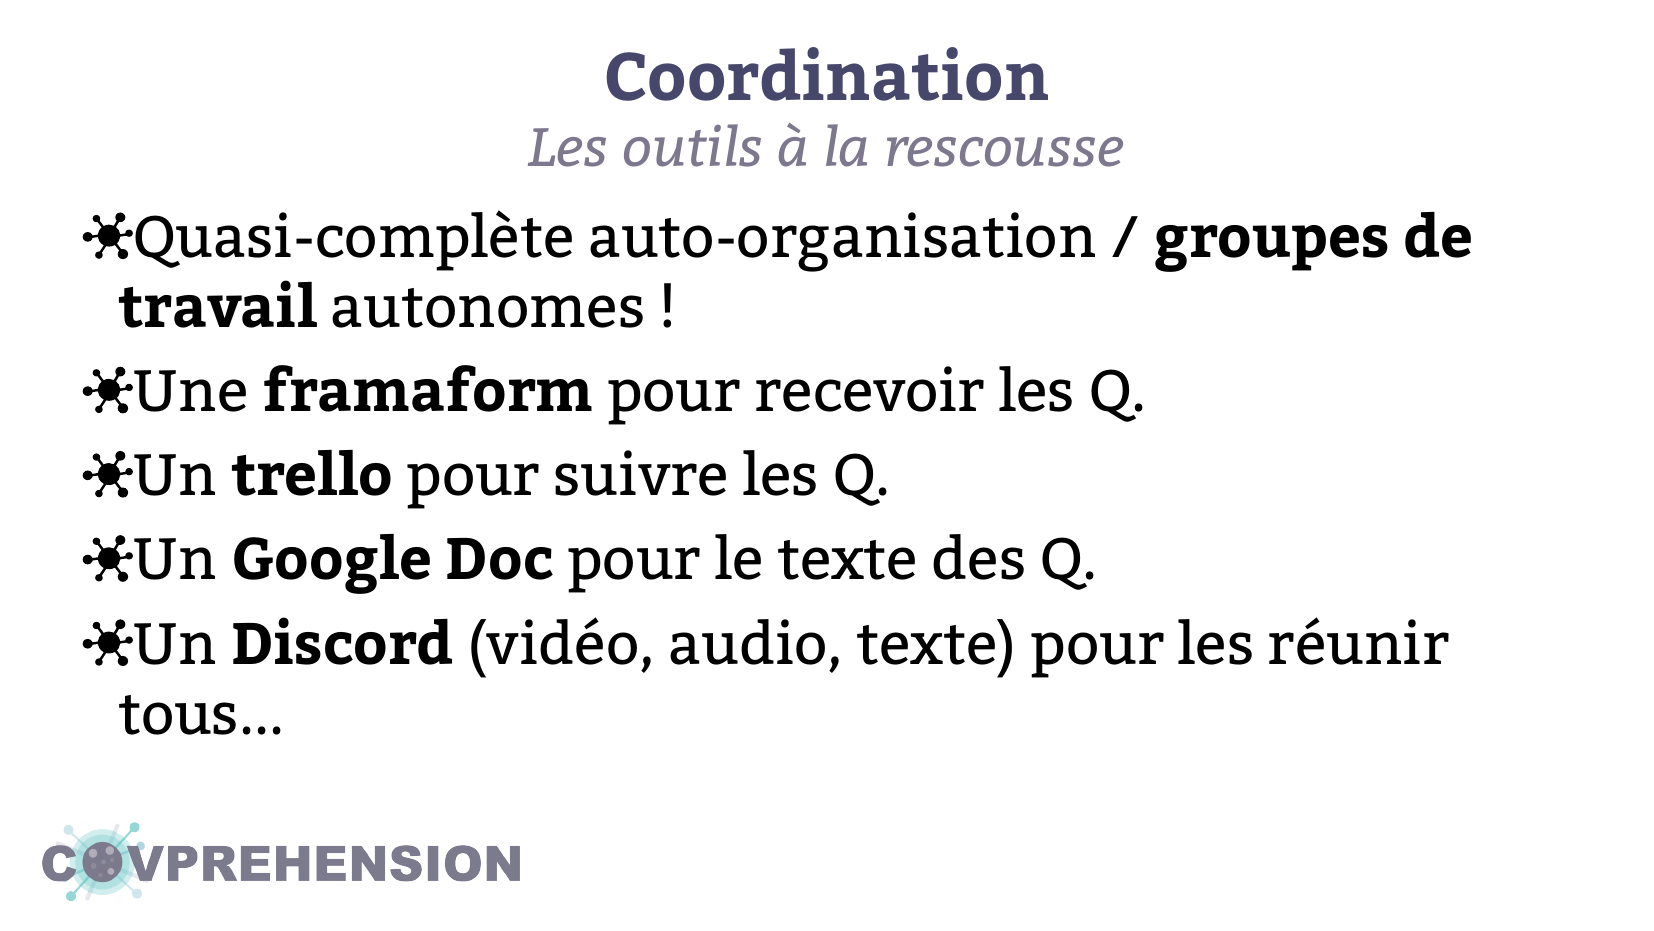

# Coordination
Les outils à la rescousse
Quasi-complète auto-organisation / groupes de travail autonomes !
Une framaform pour recevoir les Q.
Un trello pour suivre les Q.
Un Google Doc pour le texte des Q.
Un Discord (vidéo, audio, texte) pour les réunir tous...